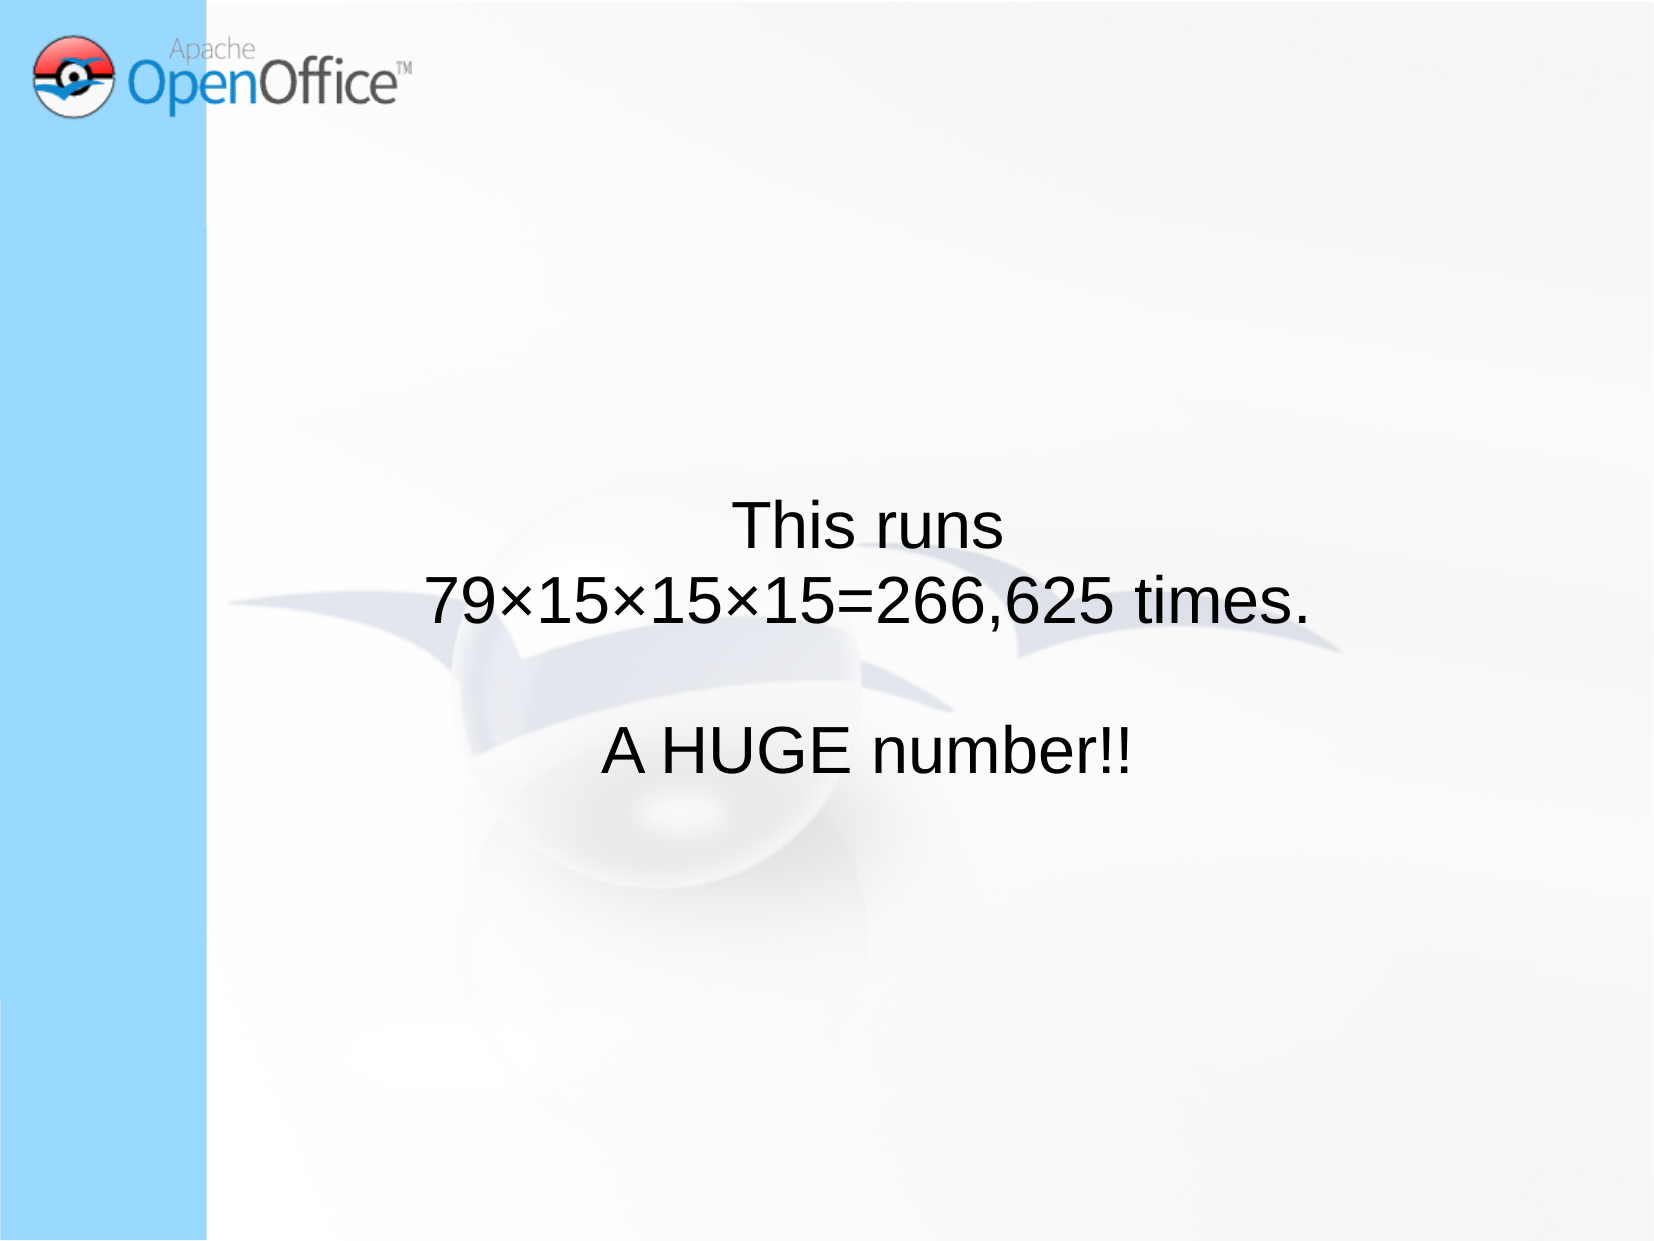

# This runs
79×15×15×15=266,625 times.
A HUGE number!!